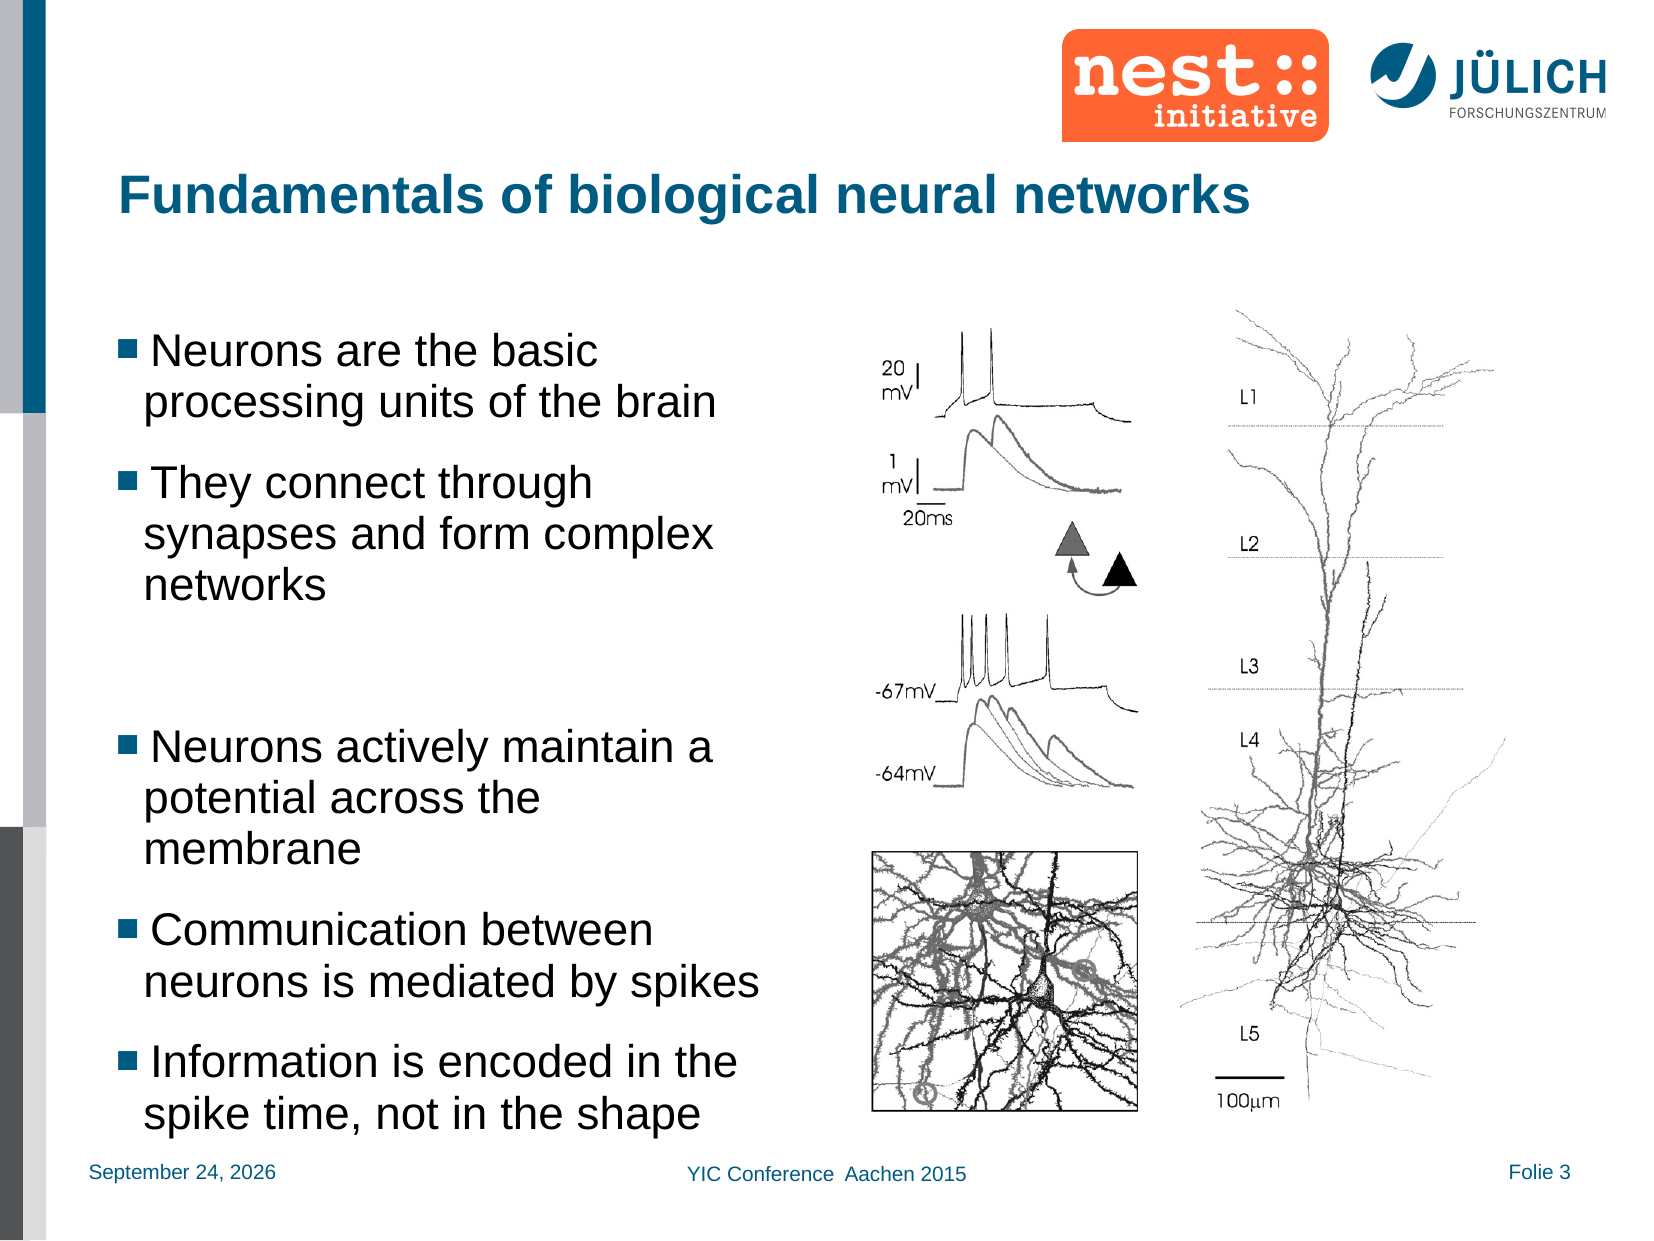

# Fundamentals of biological neural networks
 Neurons are the basic processing units of the brain
 They connect through synapses and form complex networks
 Neurons actively maintain a potential across the membrane
 Communication between neurons is mediated by spikes
 Information is encoded in the spike time, not in the shape
3
YIC Conference Aachen 2015